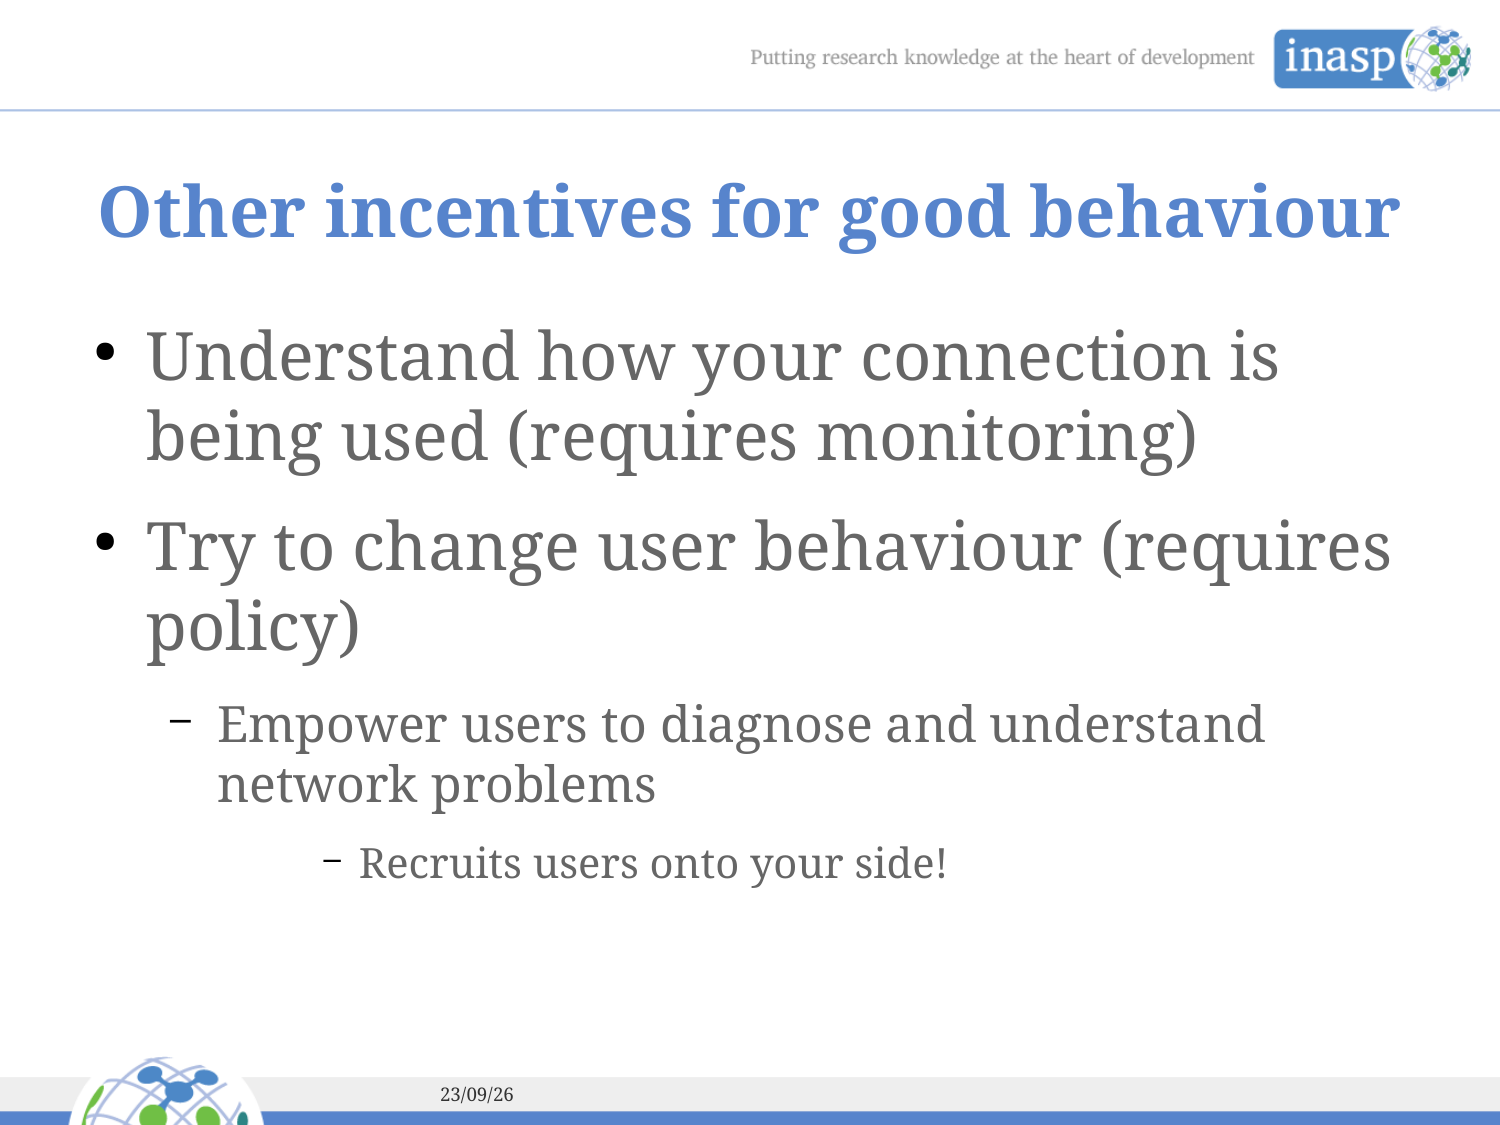

# Other incentives for good behaviour
Understand how your connection is being used (requires monitoring)
Try to change user behaviour (requires policy)
Empower users to diagnose and understand network problems
Recruits users onto your side!